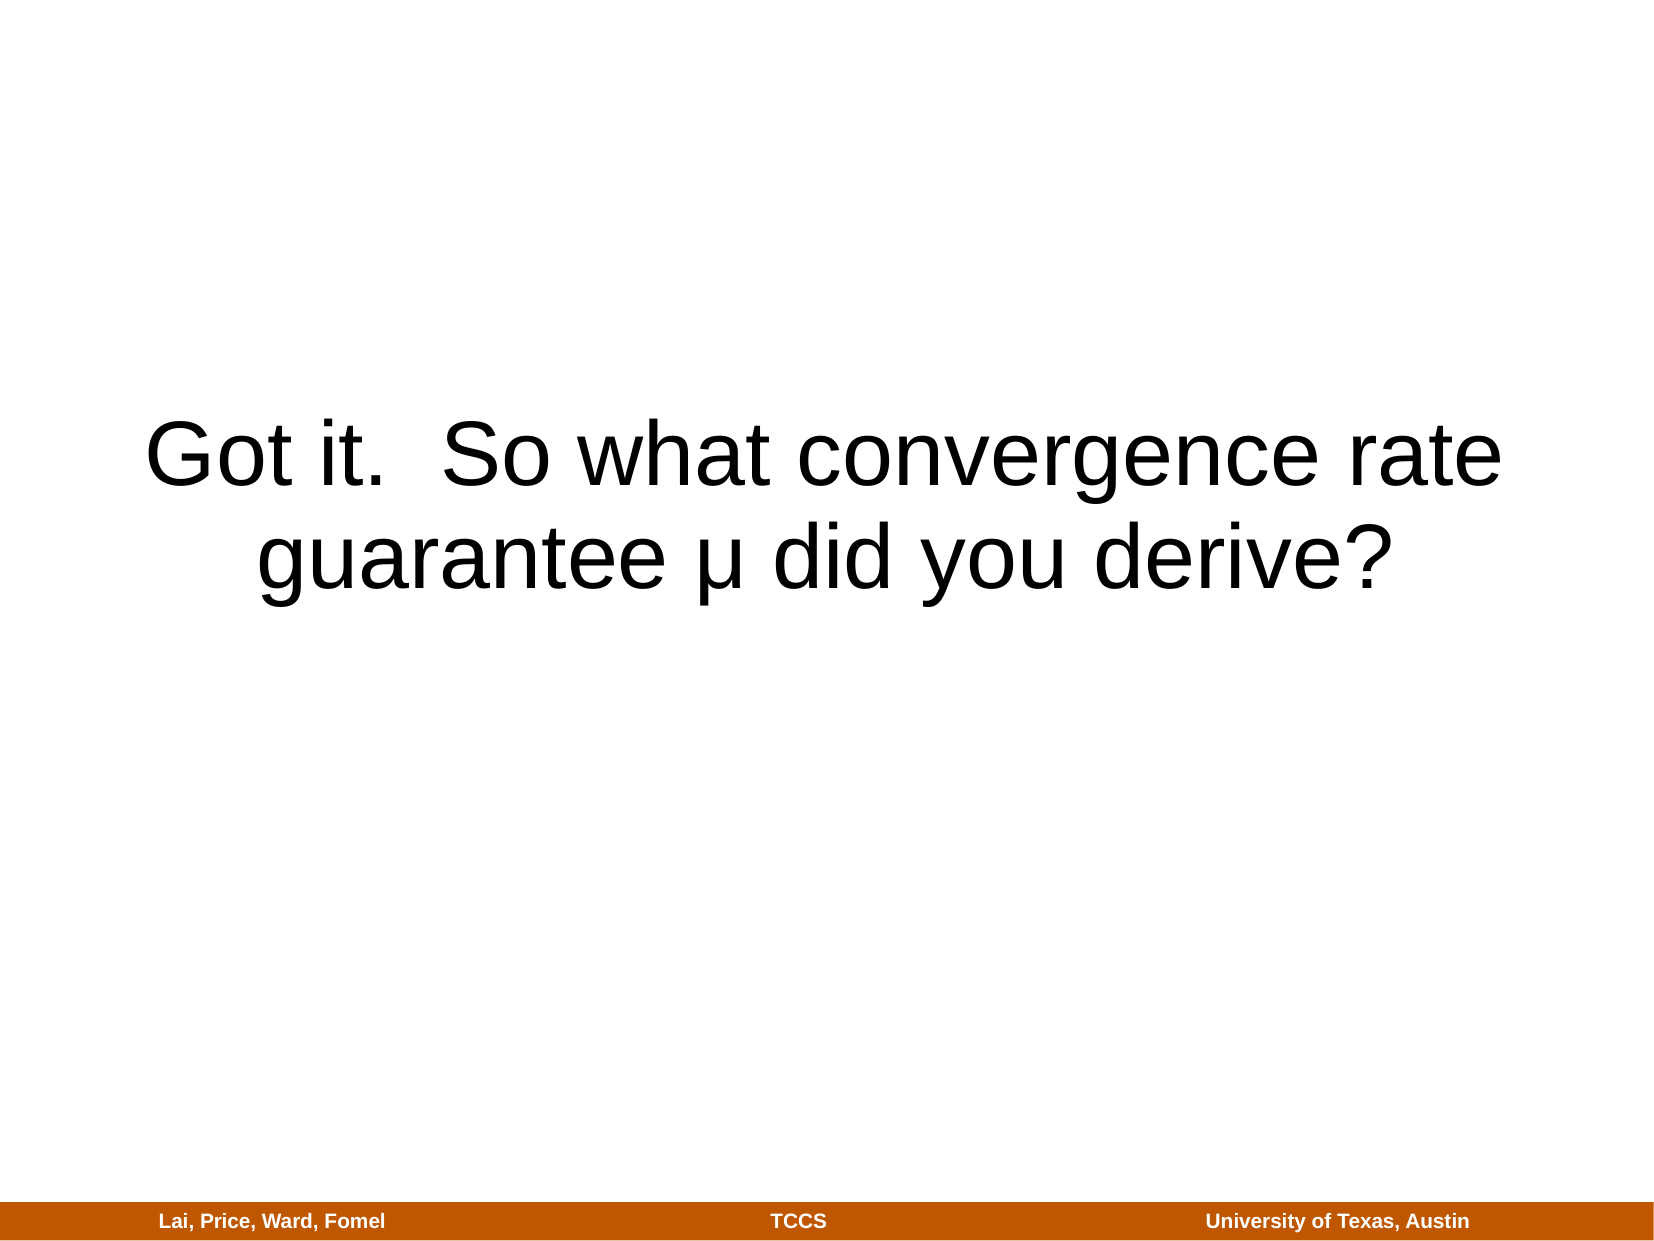

Got it. So what convergence rate guarantee μ did you derive?